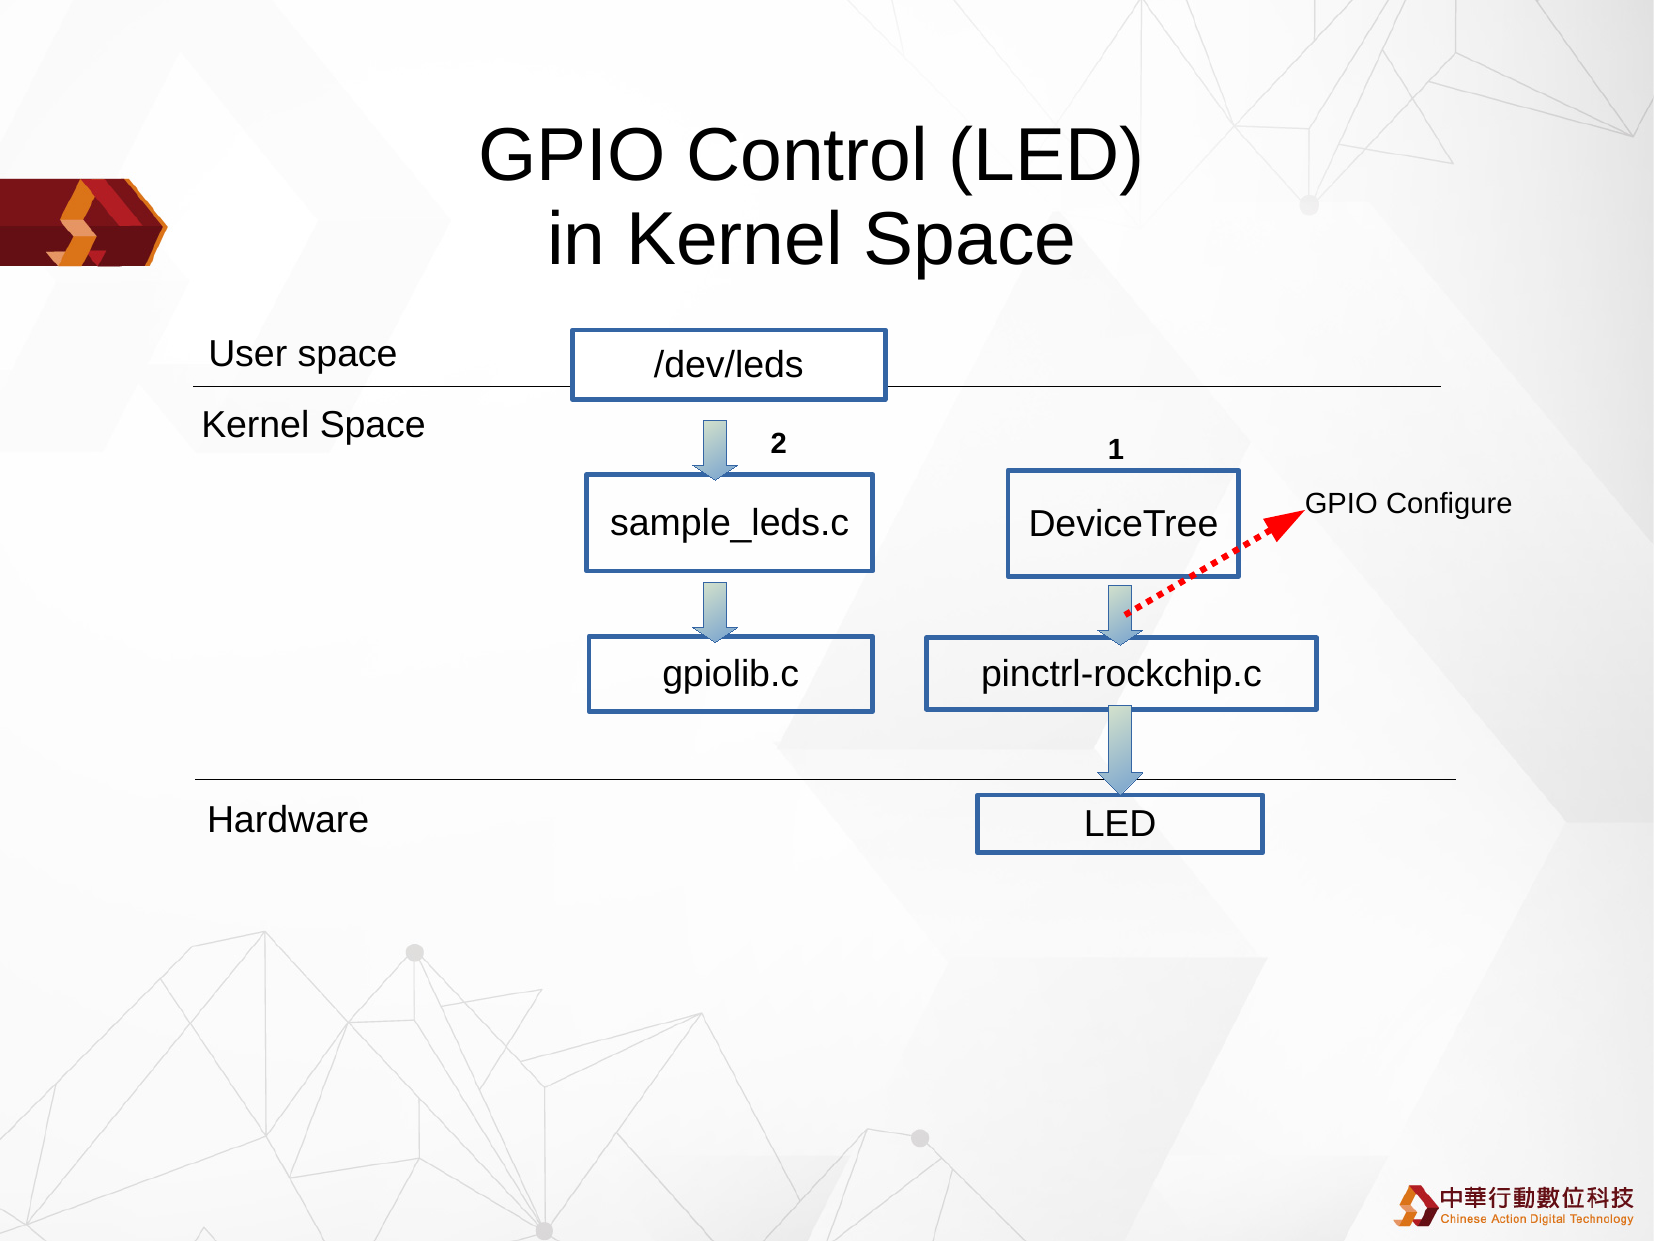

# GPIO Control (LED) in Kernel Space
User space
/dev/leds
Kernel Space
2
1
DeviceTree
sample_leds.c
GPIO Configure
gpiolib.c
pinctrl-rockchip.c
Hardware
LED